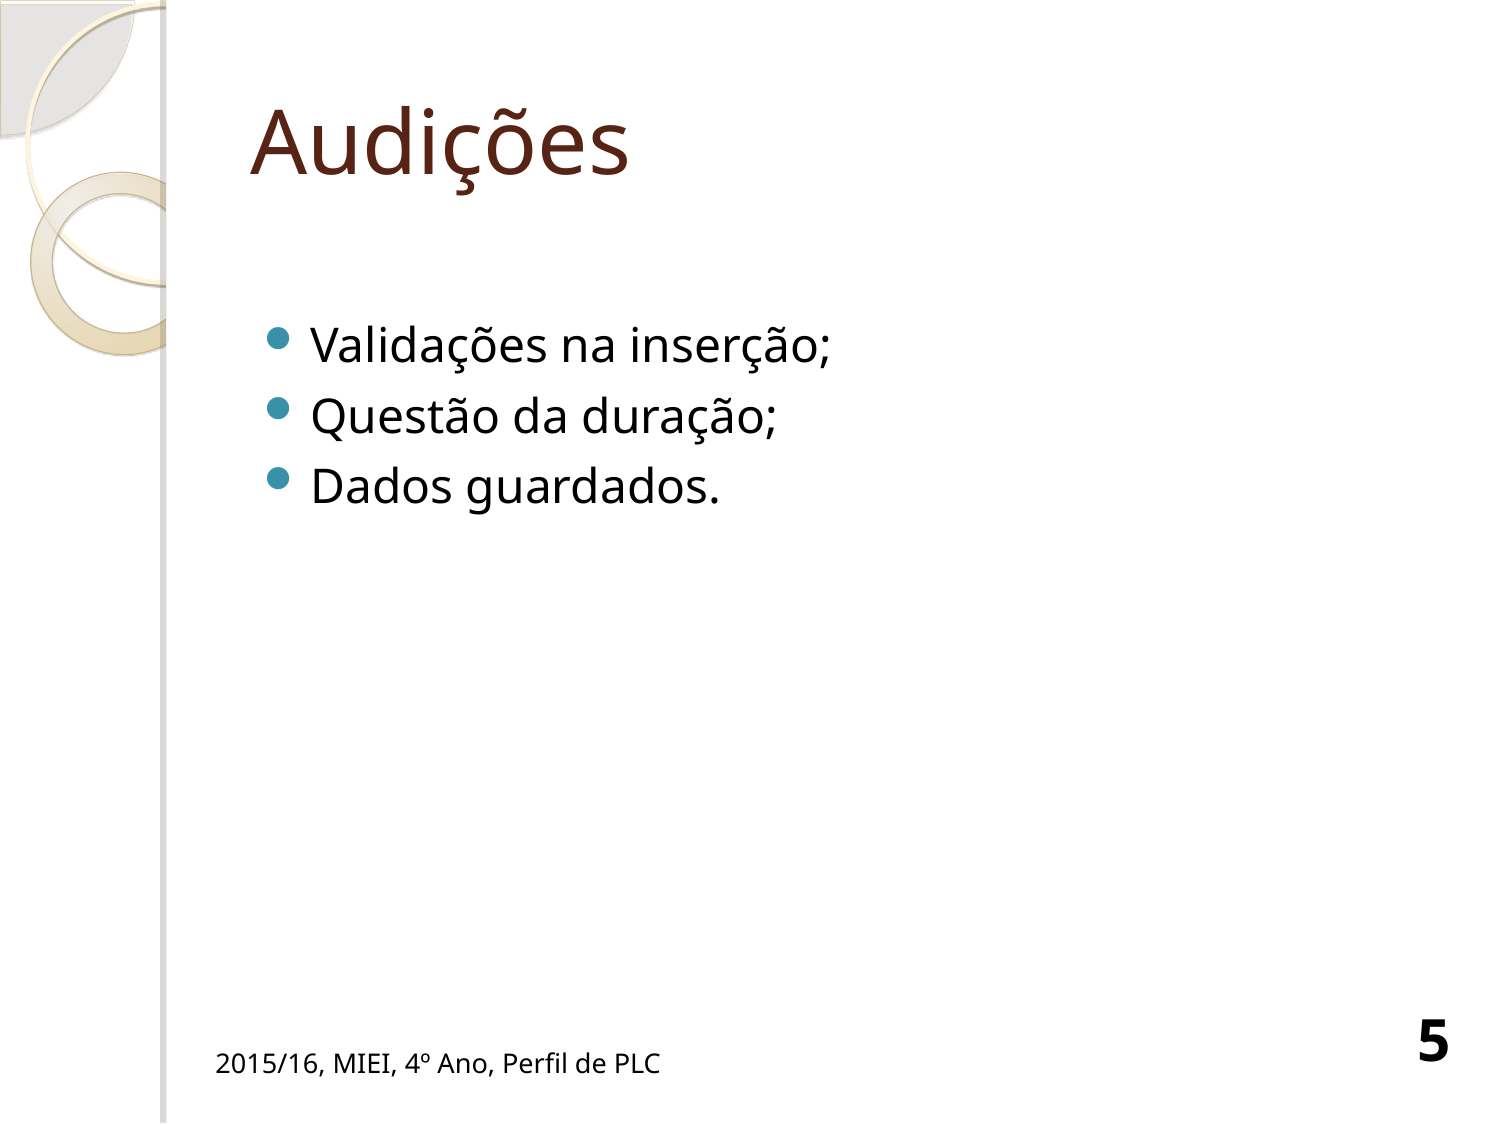

# Audições
Validações na inserção;
Questão da duração;
Dados guardados.
5
2015/16, MIEI, 4º Ano, Perfil de PLC